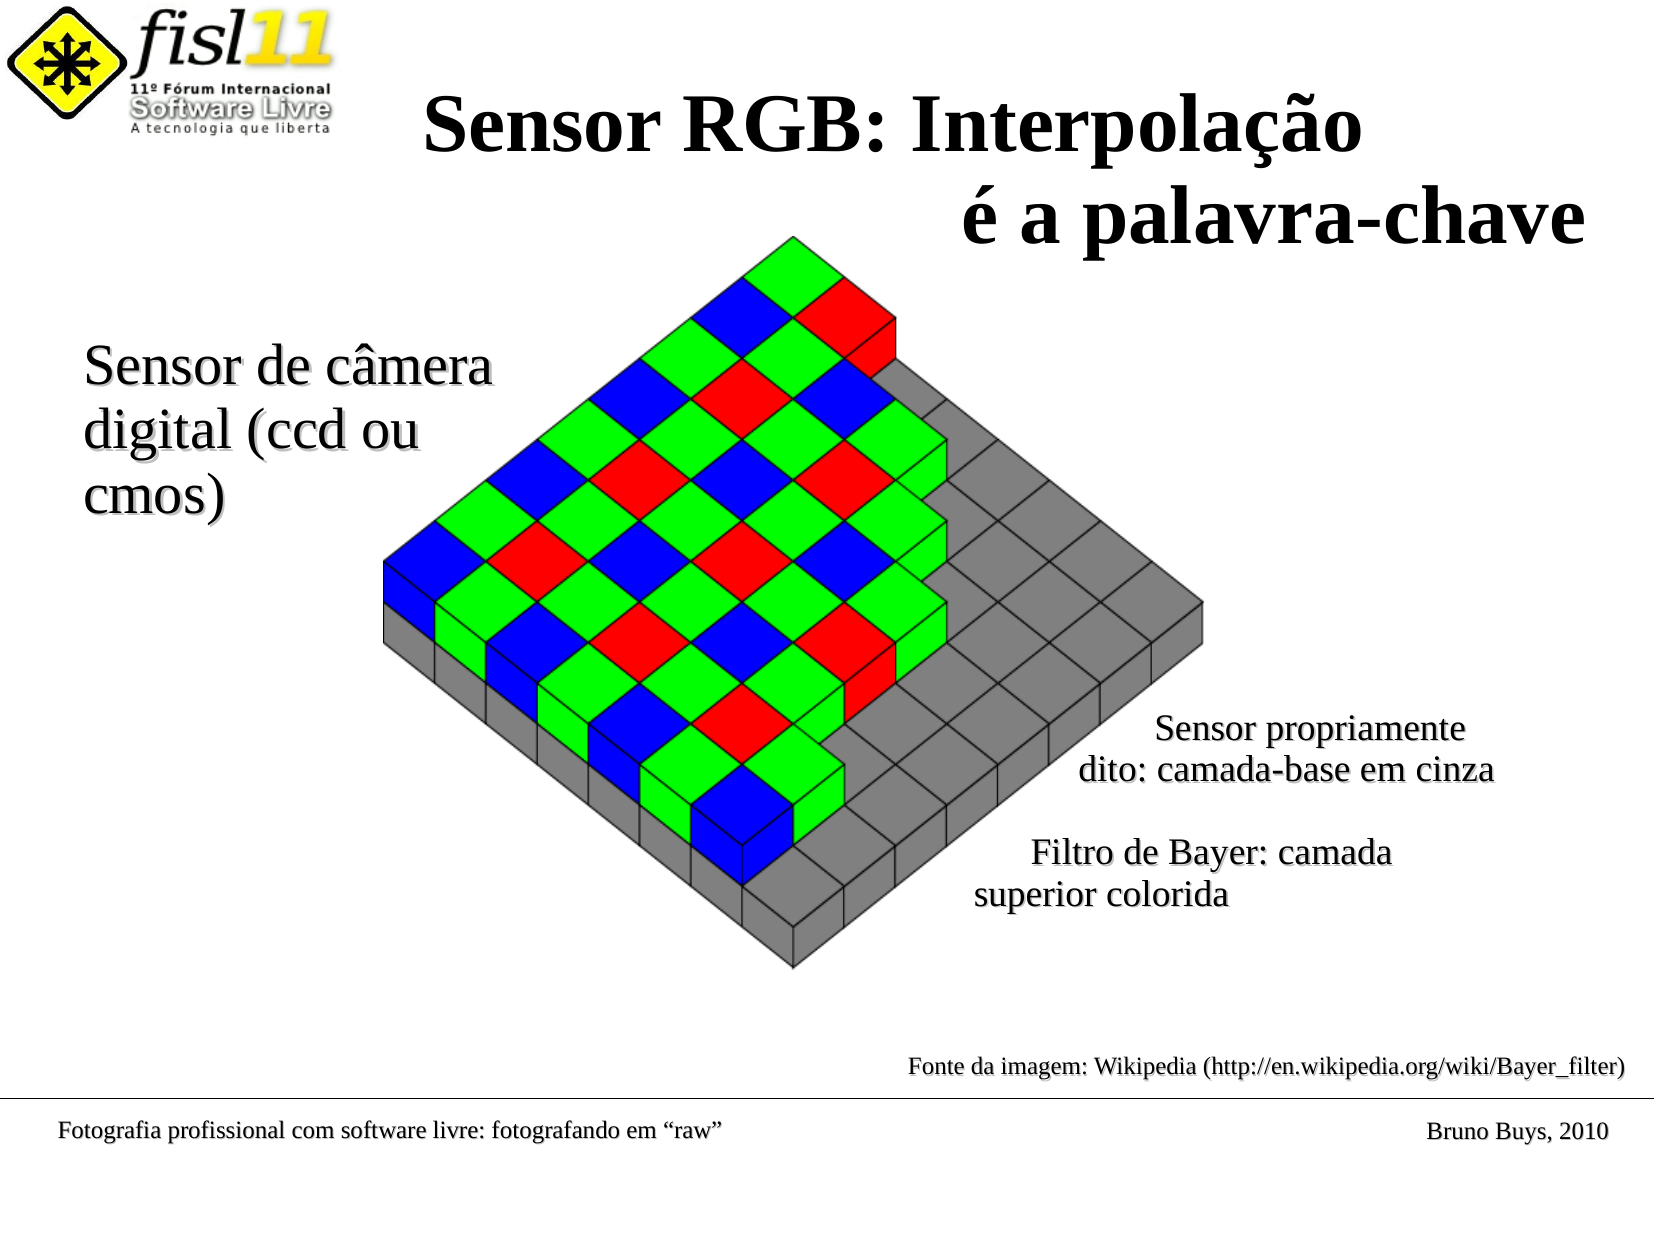

Sensor RGB: Interpolação
 é a palavra-chave
Sensor de câmera
digital (ccd ou
cmos)
 Sensor propriamente
 dito: camada-base em cinza
 Filtro de Bayer: camada
 superior colorida
Fonte da imagem: Wikipedia (http://en.wikipedia.org/wiki/Bayer_filter)
Fotografia profissional com software livre: fotografando em “raw”
Bruno Buys, 2010